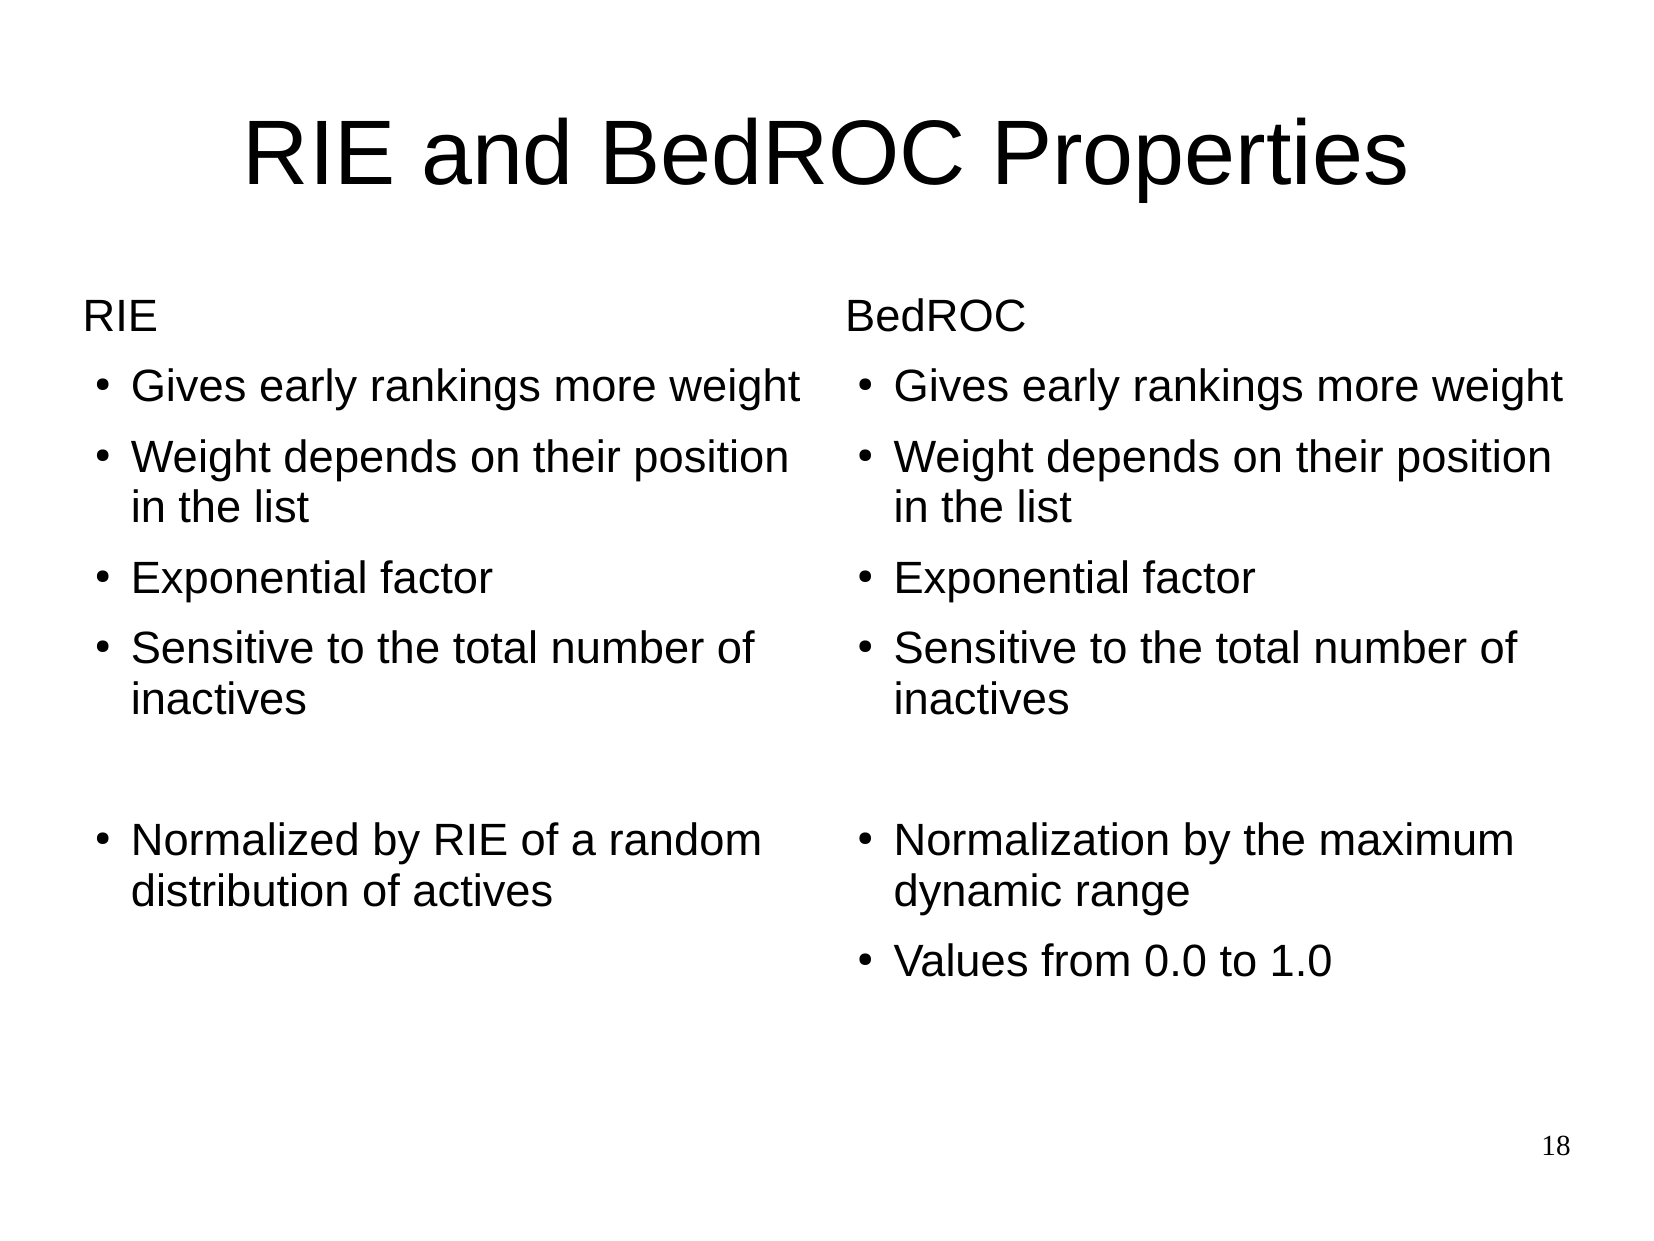

# RIE and BedROC Properties
RIE
Gives early rankings more weight
Weight depends on their position in the list
Exponential factor
Sensitive to the total number of inactives
Normalized by RIE of a random distribution of actives
BedROC
Gives early rankings more weight
Weight depends on their position in the list
Exponential factor
Sensitive to the total number of inactives
Normalization by the maximum dynamic range
Values from 0.0 to 1.0
18